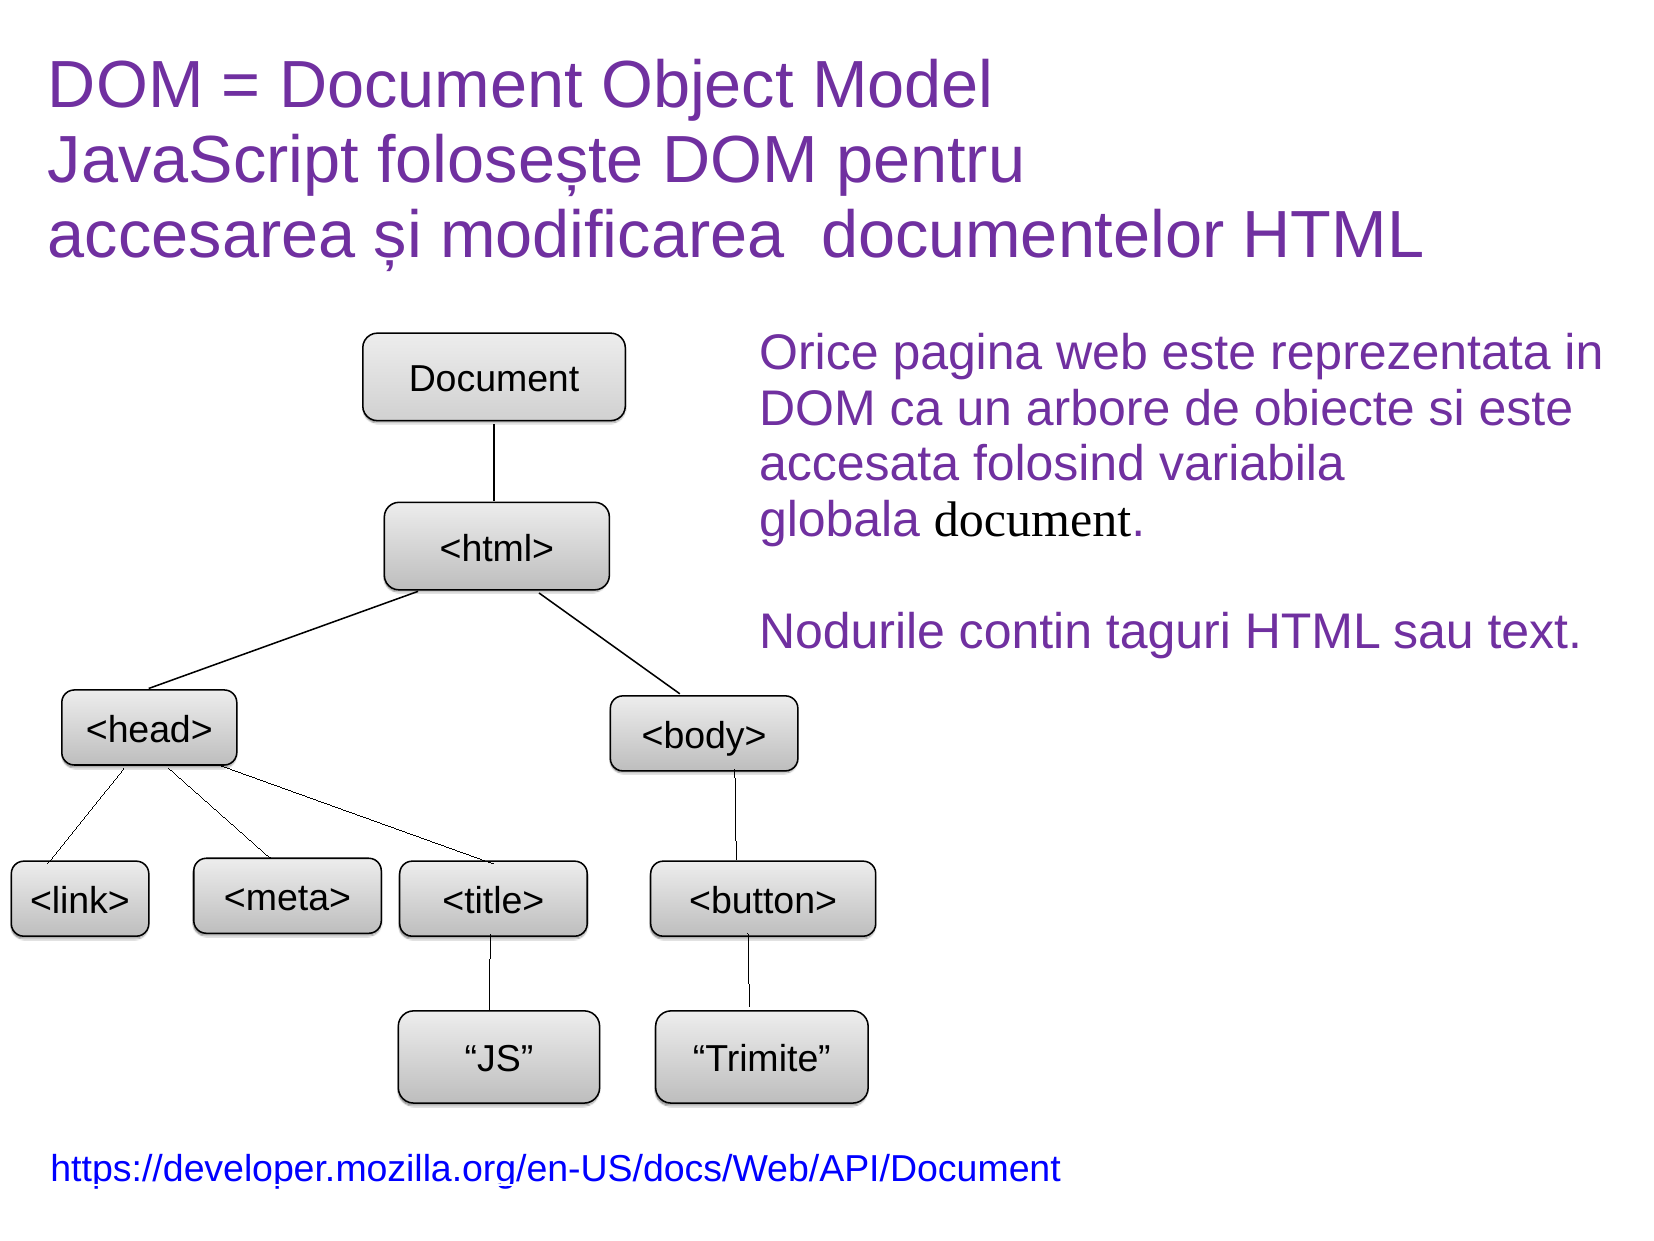

DOM = Document Object Model
JavaScript folosește DOM pentru
accesarea și modificarea documentelor HTML
Orice pagina web este reprezentata in DOM ca un arbore de obiecte si este accesata folosind variabila
globala document.
Nodurile contin taguri HTML sau text.
Document
<html>
<head>
<body>
<meta>
<link>
<title>
<button>
“JS”
“Trimite”
https://developer.mozilla.org/en-US/docs/Web/API/Document